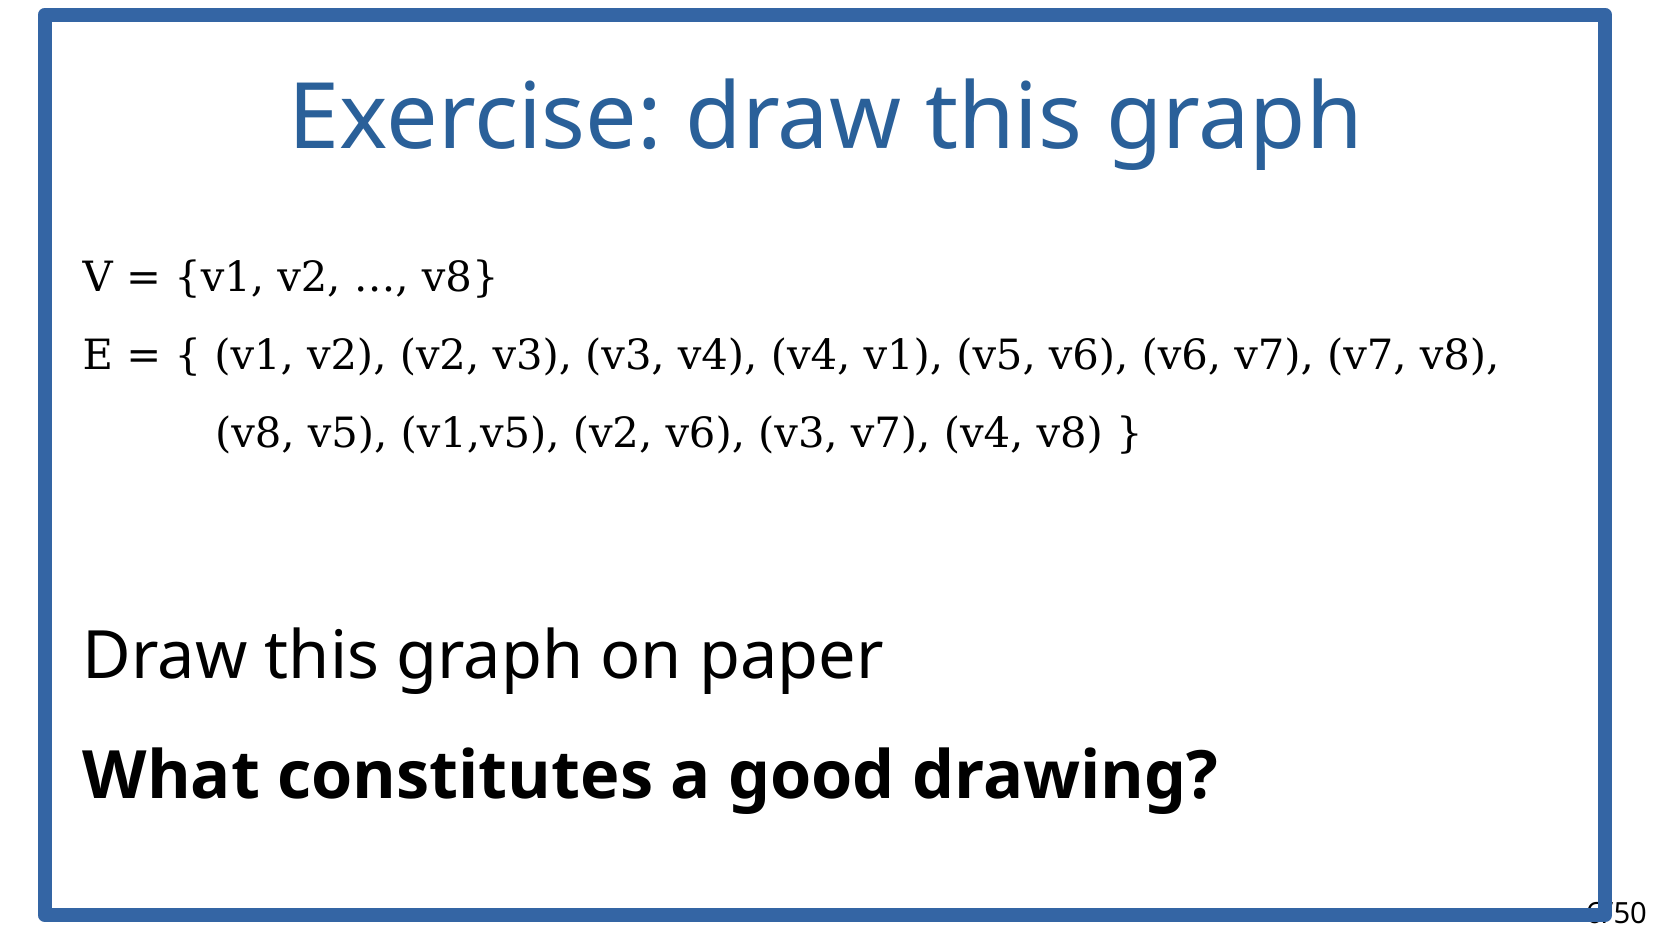

# Exercise: draw this graph
V = {v1, v2, …, v8}
E = { (v1, v2), (v2, v3), (v3, v4), (v4, v1), (v5, v6), (v6, v7), (v7, v8),
 (v8, v5), (v1,v5), (v2, v6), (v3, v7), (v4, v8) }
Draw this graph on paper
What constitutes a good drawing?
6